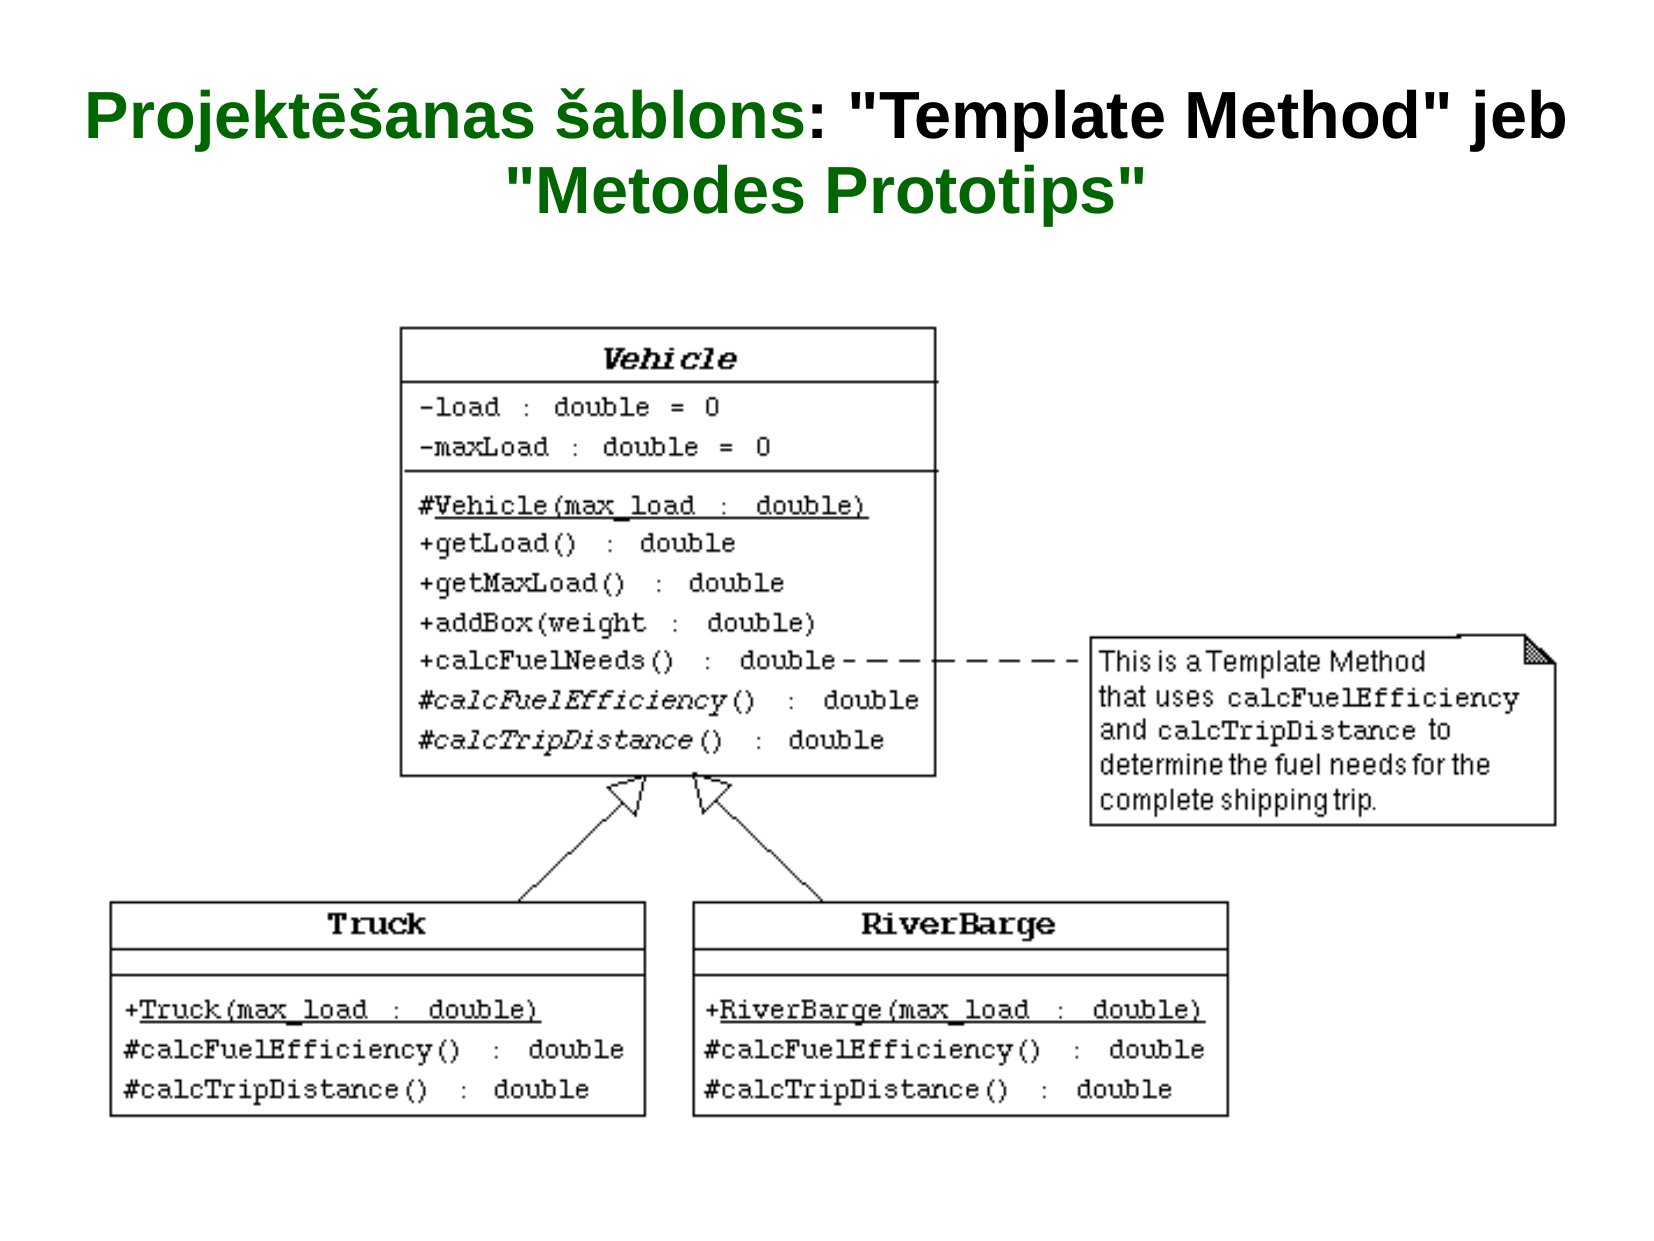

# Projektēšanas šablons: "Template Method" jeb "Metodes Prototips"